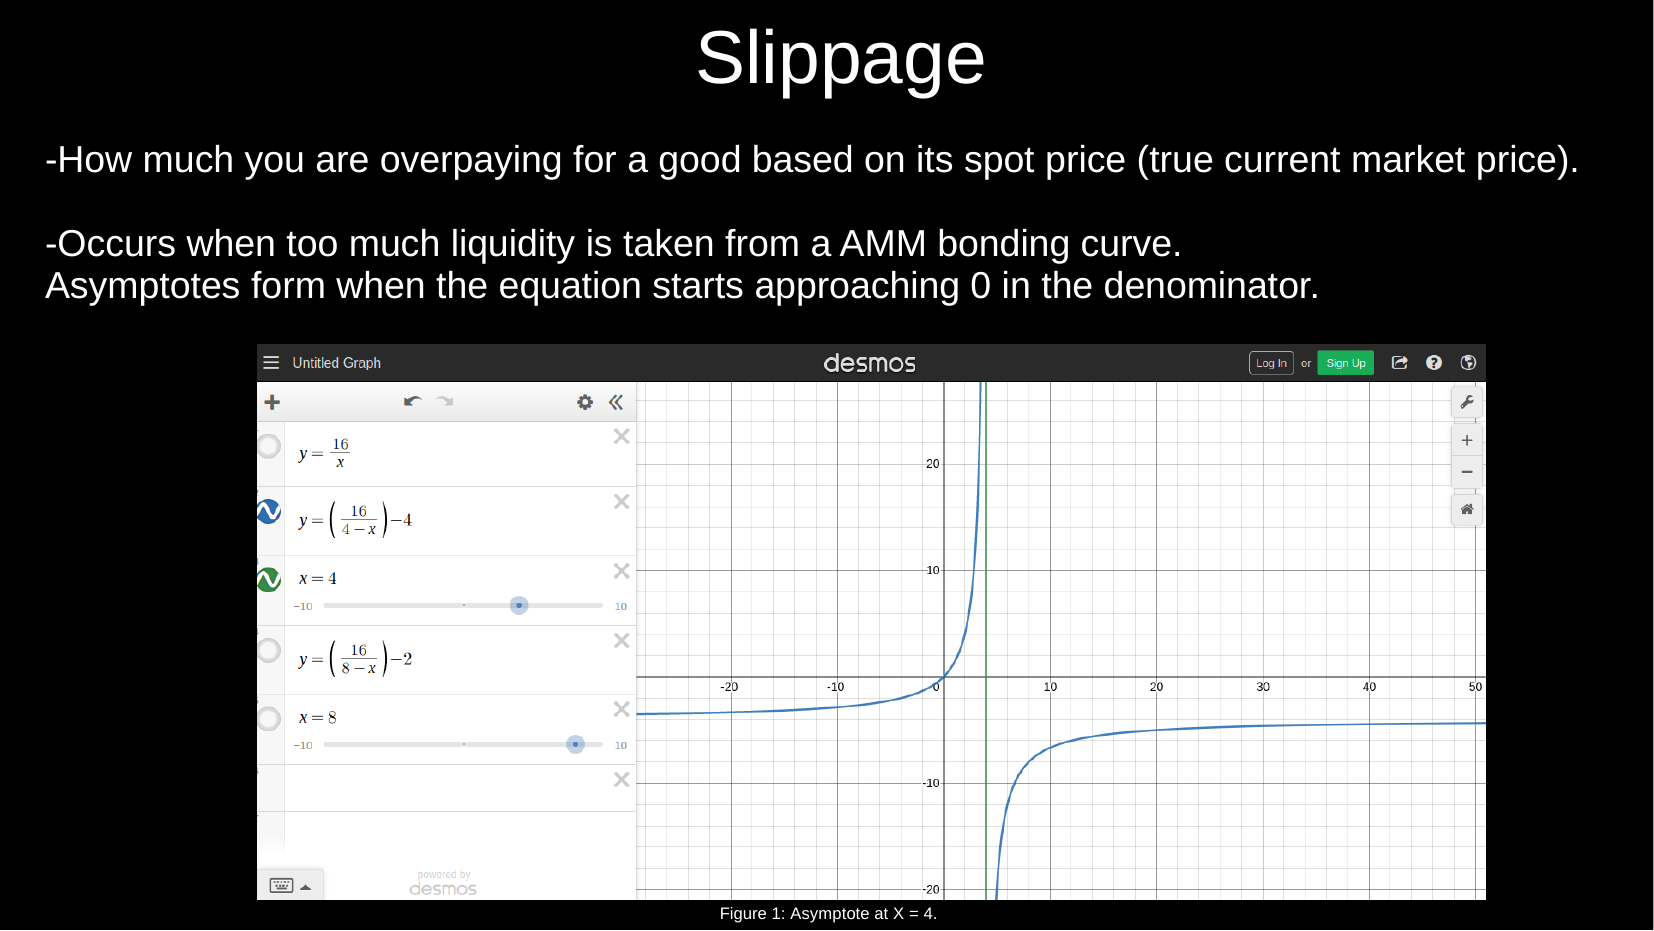

# -How much you are overpaying for a good based on its spot price (true current market price). -Occurs when too much liquidity is taken from a AMM bonding curve.					 Asymptotes form when the equation starts approaching 0 in the denominator.
Slippage
Figure 1: Asymptote at X = 4.